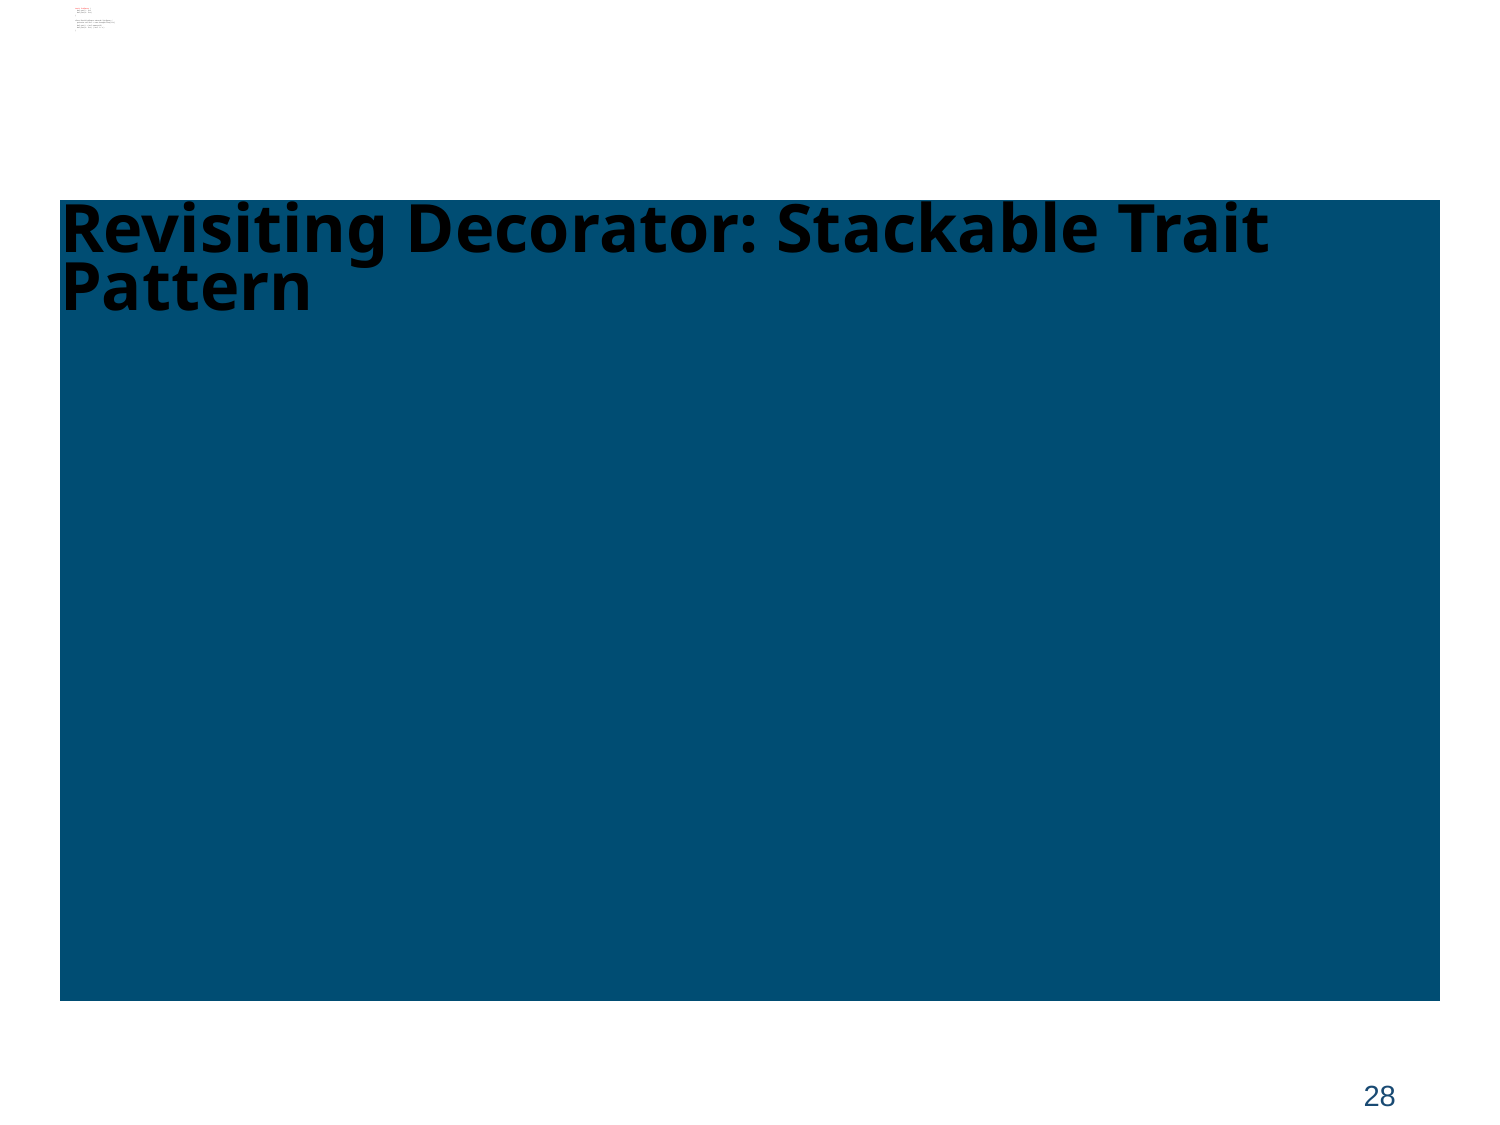

# trait IntQueue {
 def get(): Int
 def put(x: Int)
}
class BasicIntQueue extends IntQueue {
 private val buf = new ArrayBuffer[Int]
 def get() = buf.remove(0)
 def put(x: Int) { buf += x }
}
Revisiting Decorator: Stackable Trait Pattern
28